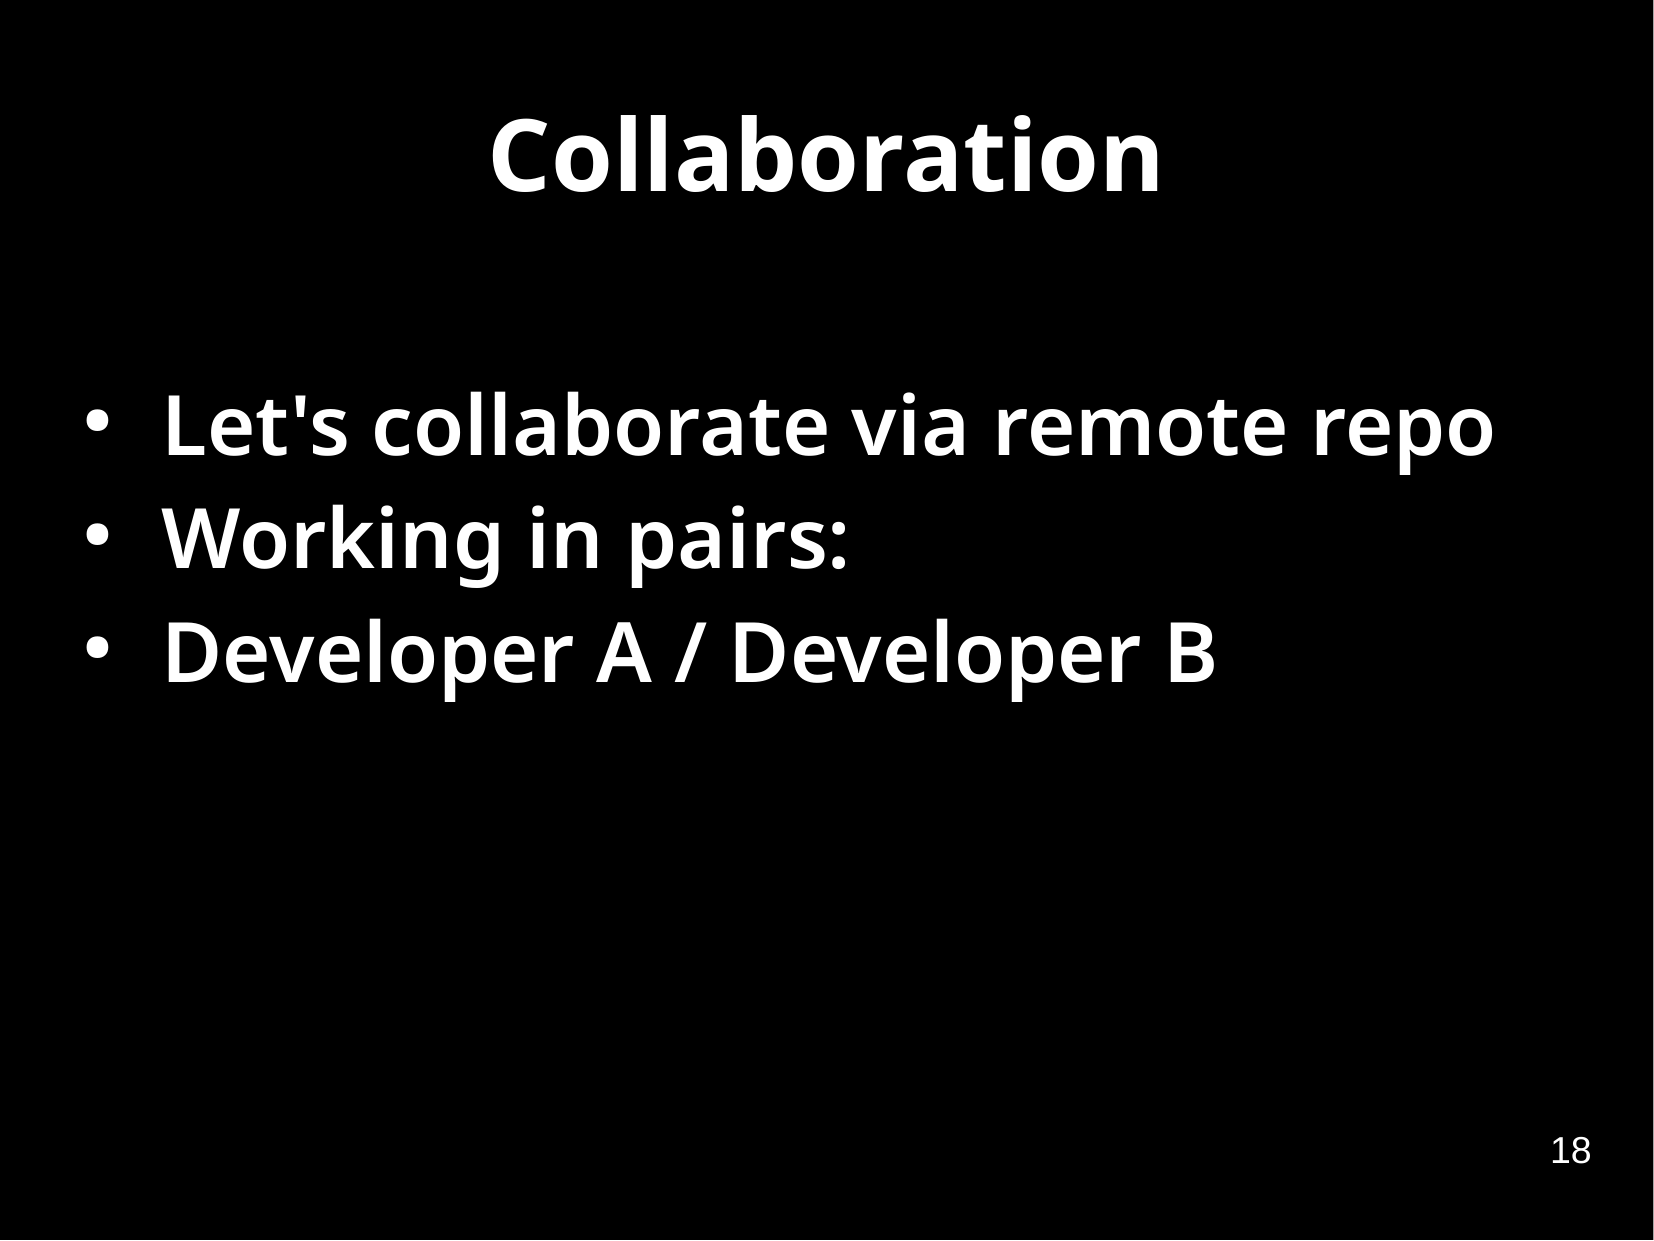

# Collaboration
 Let's collaborate via remote repo
 Working in pairs:
 Developer A / Developer B
18